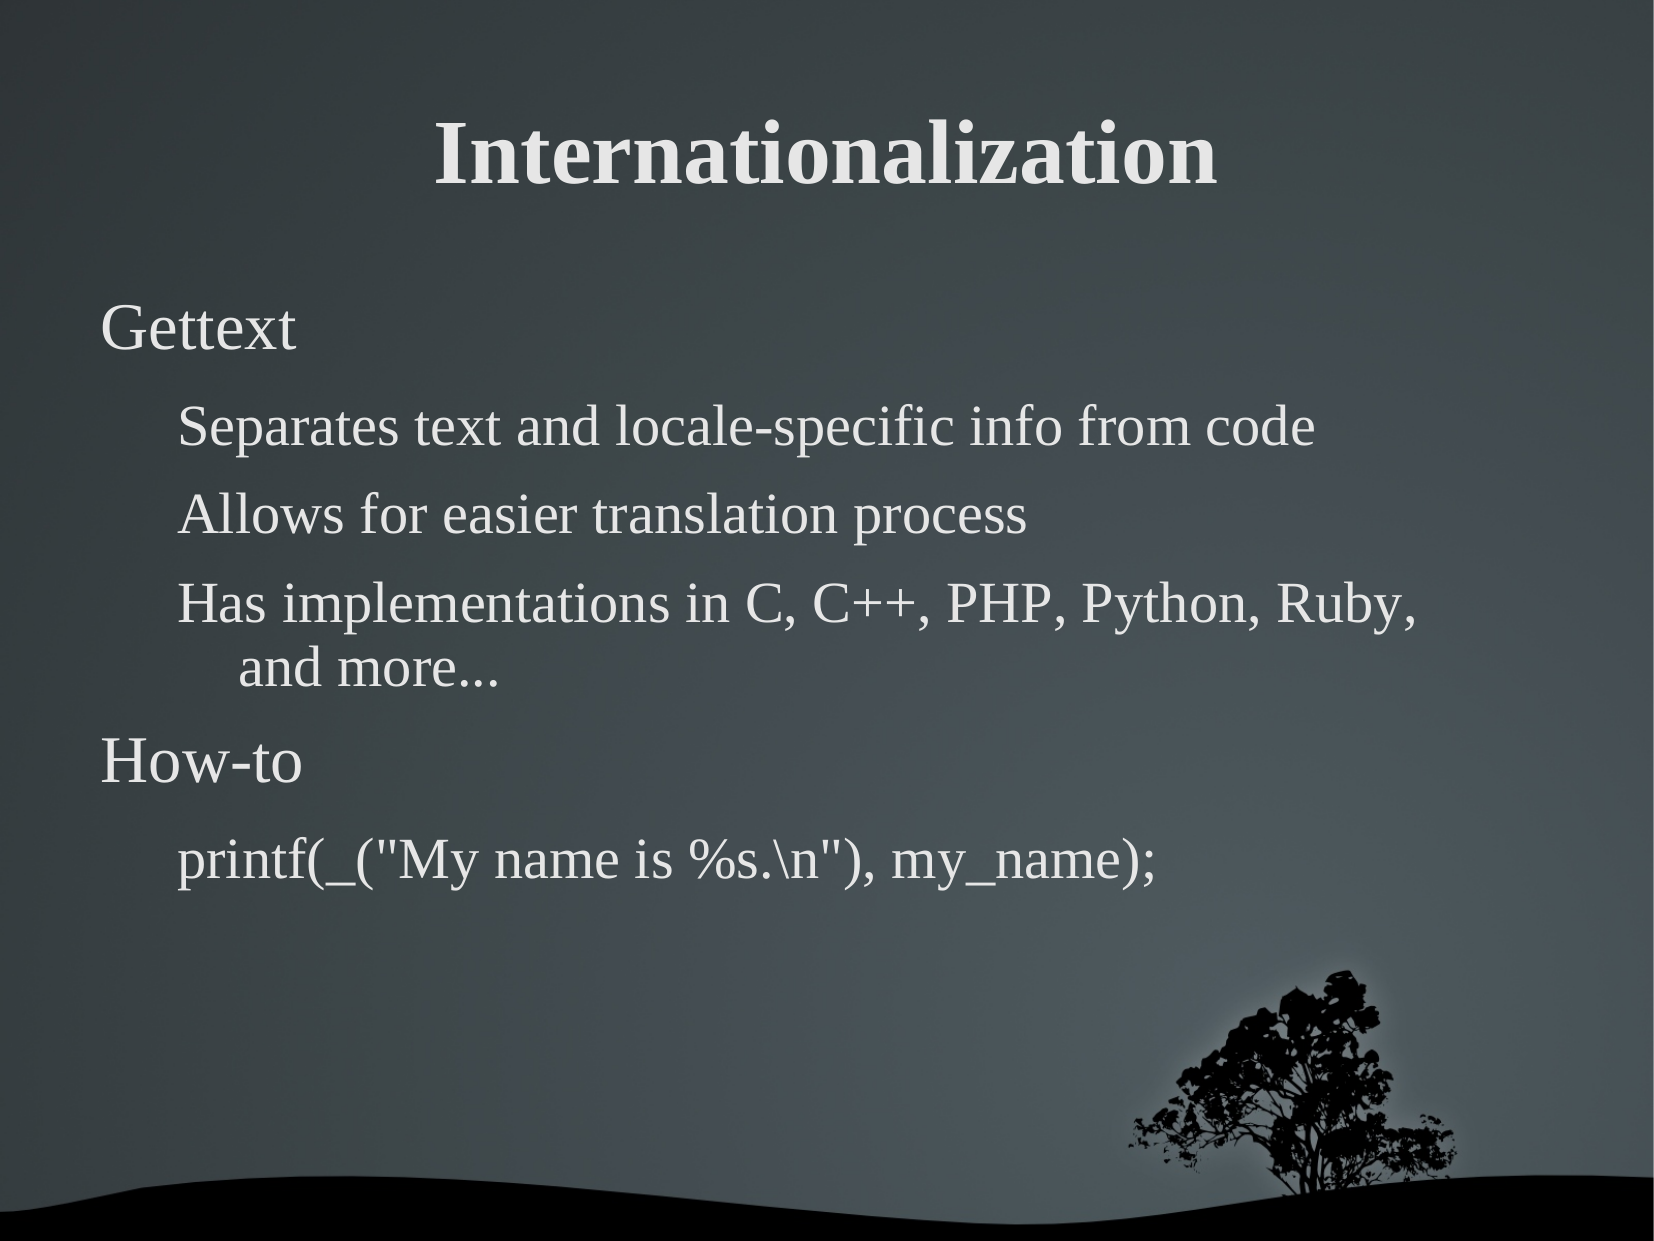

# Internationalization
Gettext
Separates text and locale-specific info from code
Allows for easier translation process
Has implementations in C, C++, PHP, Python, Ruby,
 and more...
How-to
printf(_("My name is %s.\n"), my_name);